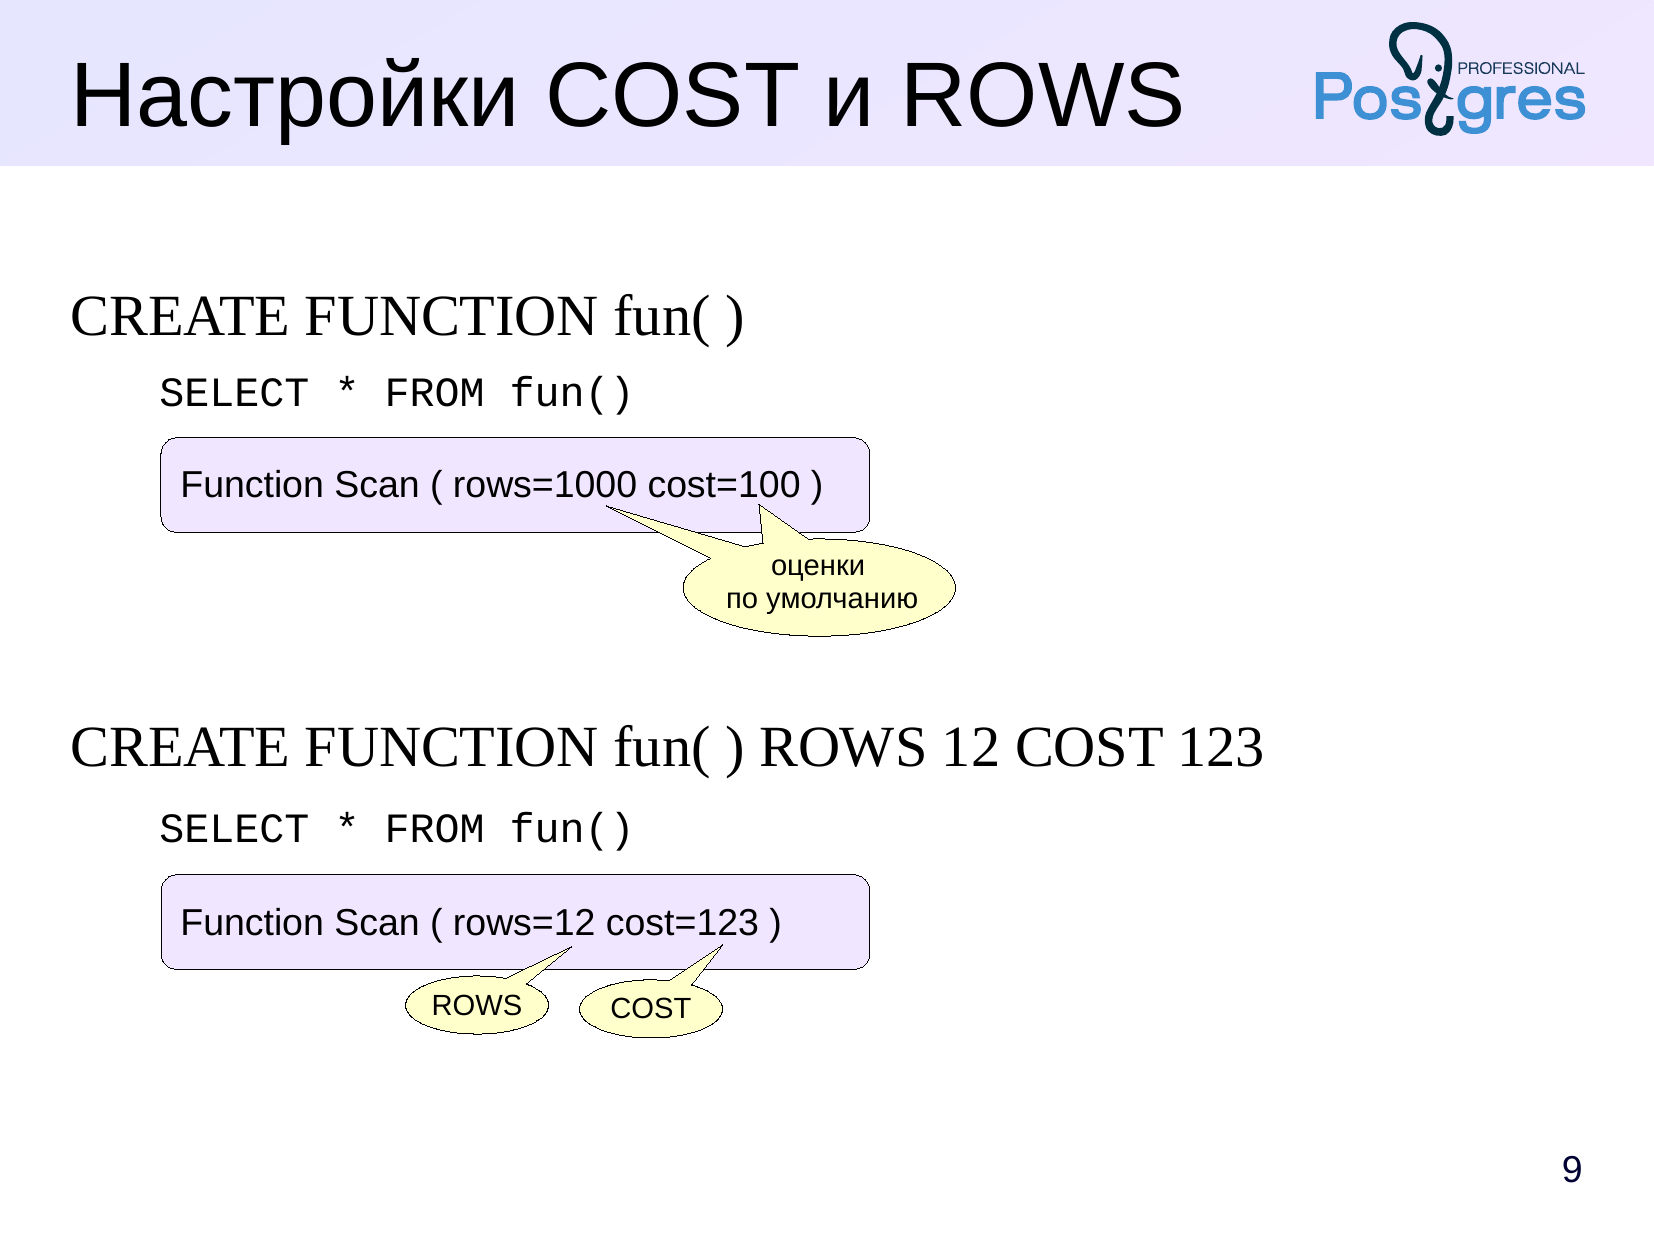

# Настройки COST и ROWS
CREATE FUNCTION fun( )
SELECT * FROM fun()
CREATE FUNCTION fun( ) ROWS 12 COST 123
SELECT * FROM fun()
Function Scan ( rows=1000 cost=100 )
 оценки
 по умолчанию
Function Scan ( rows=12 cost=123 )
ROWS
COST